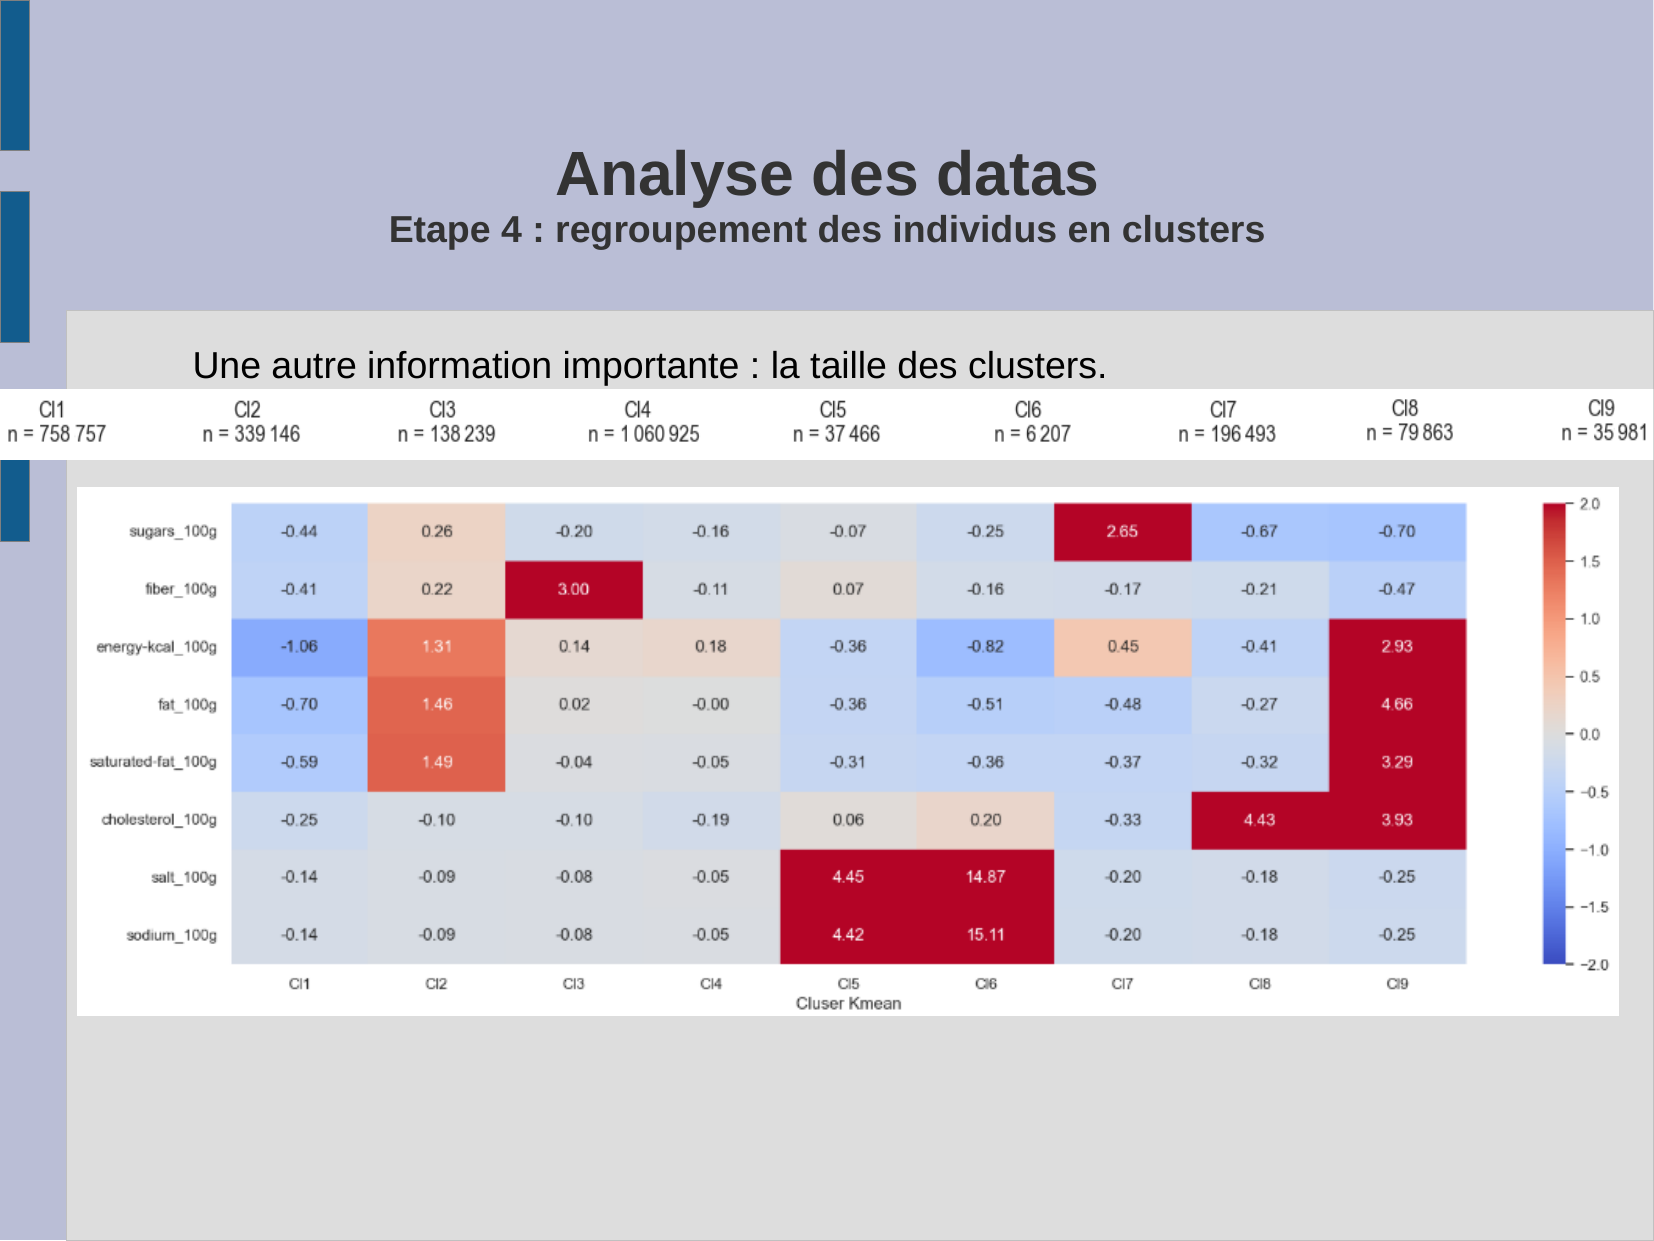

# Analyse des datas Etape 4 : regroupement des individus en clusters
Une autre information importante : la taille des clusters.